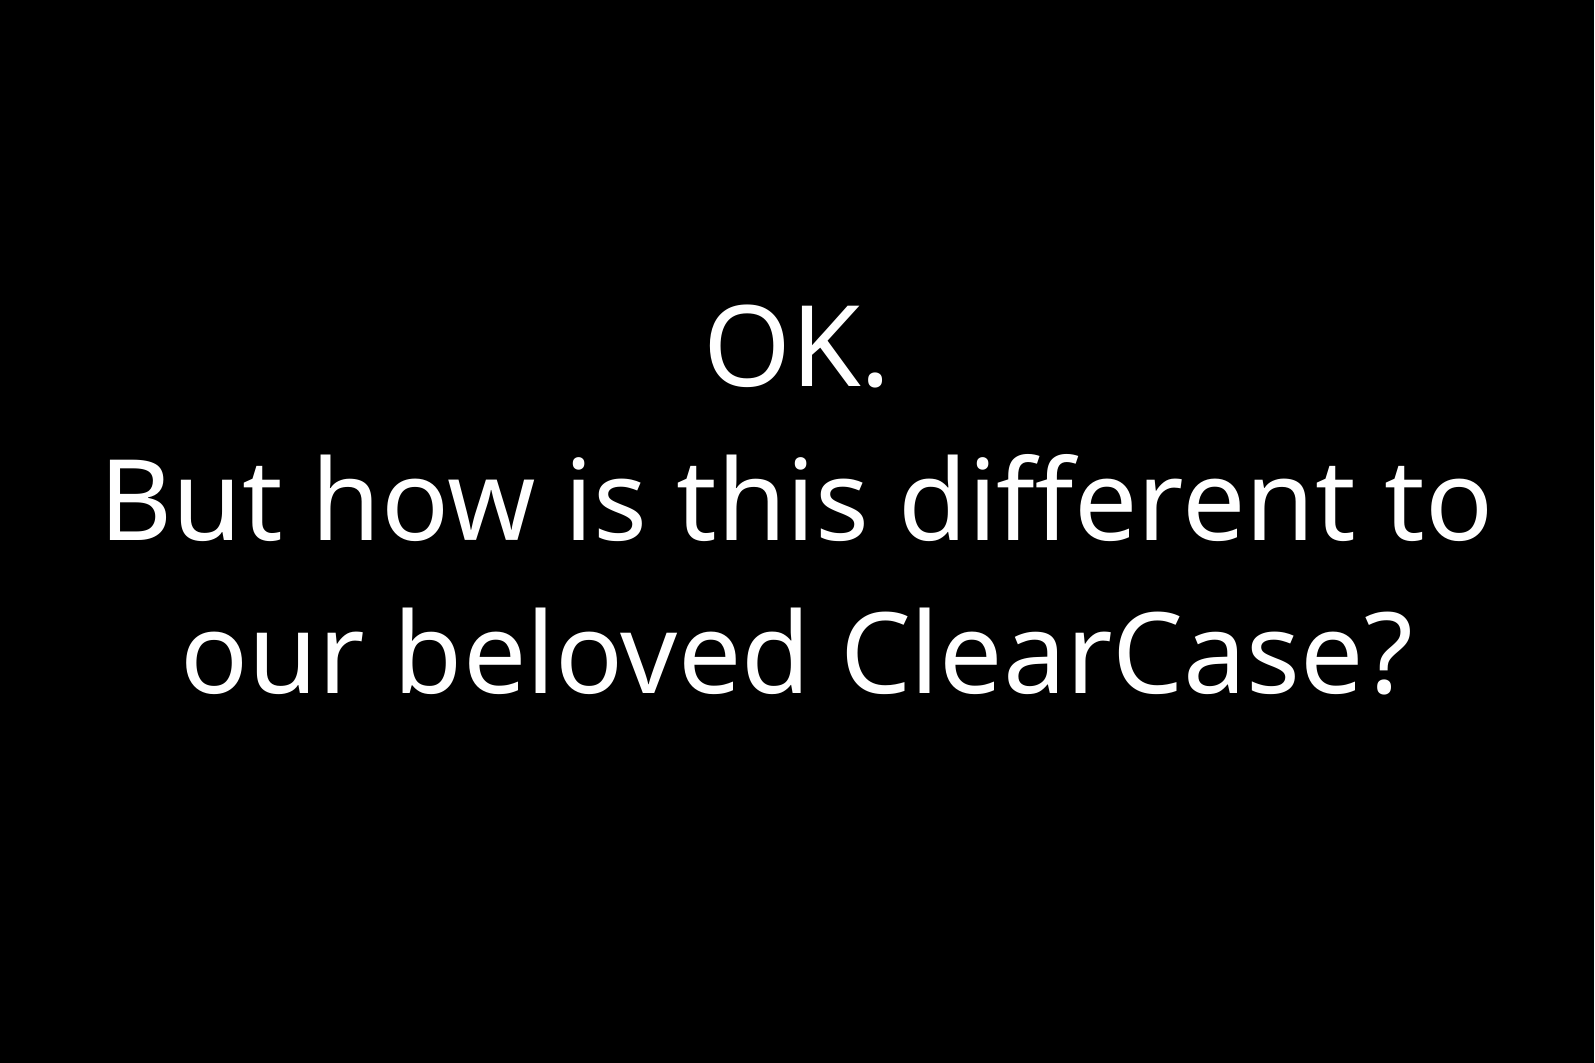

# OK.
But how is this different to
our beloved ClearCase?